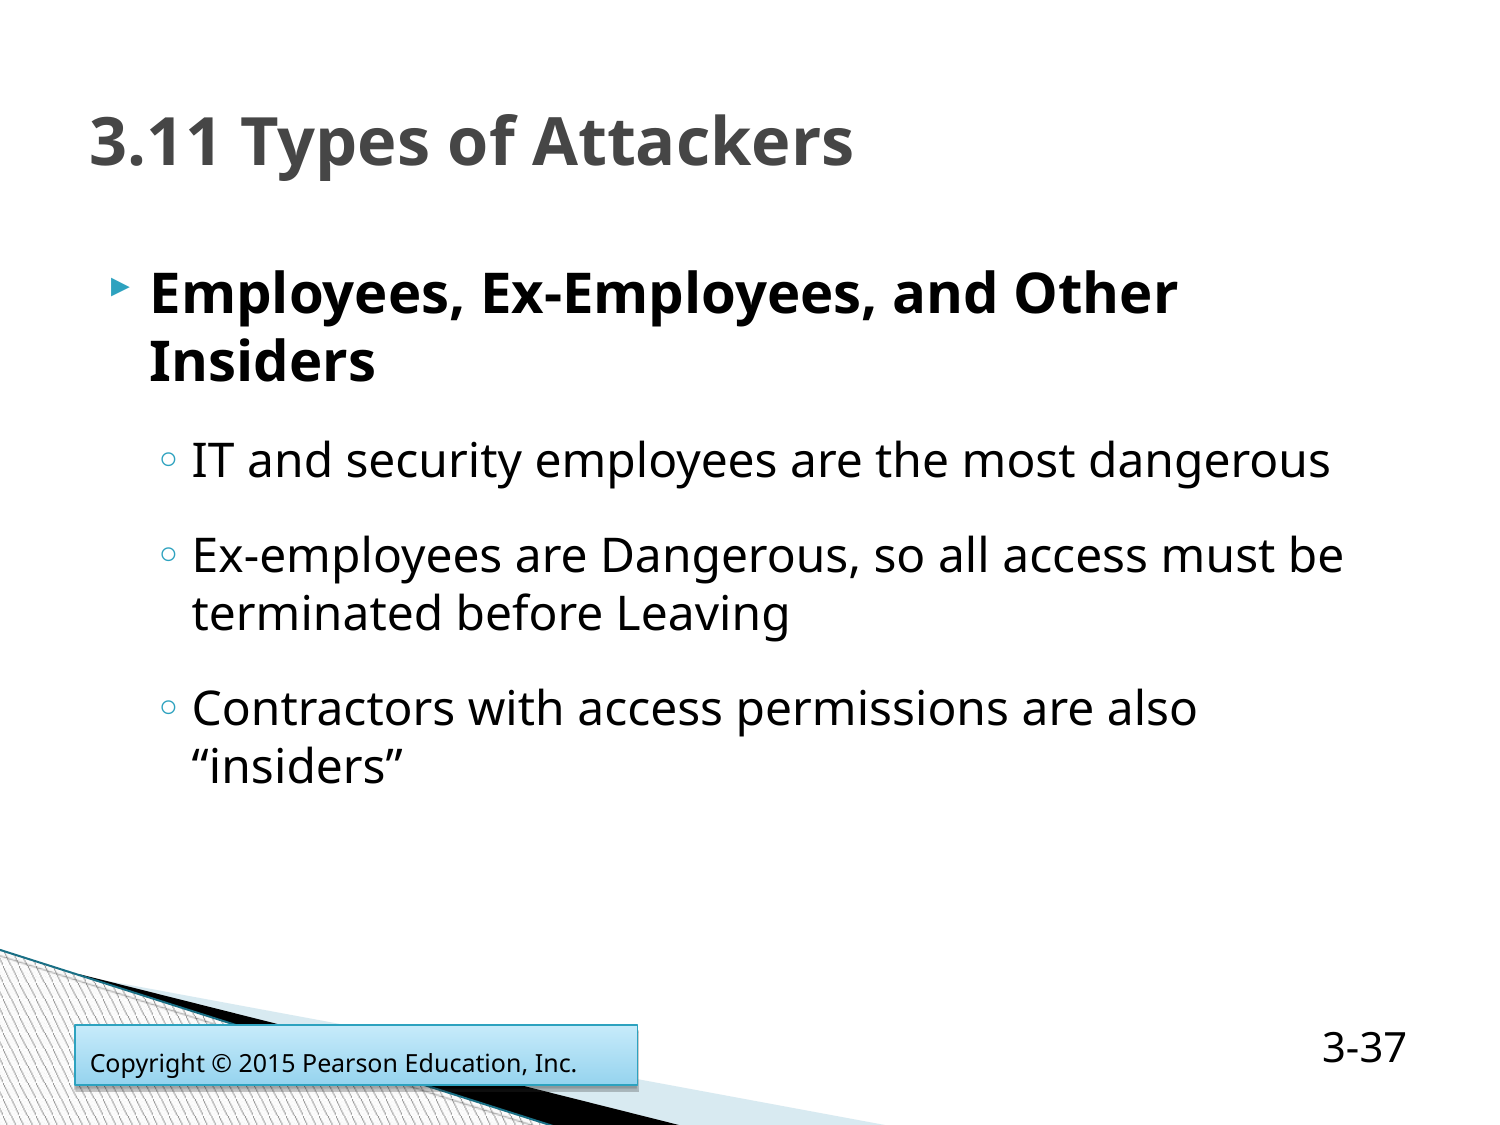

3.11 Types of Attackers
# Employees, Ex-Employees, and Other Insiders
IT and security employees are the most dangerous
Ex-employees are Dangerous, so all access must be terminated before Leaving
Contractors with access permissions are also “insiders”
Copyright © 2015 Pearson Education, Inc.